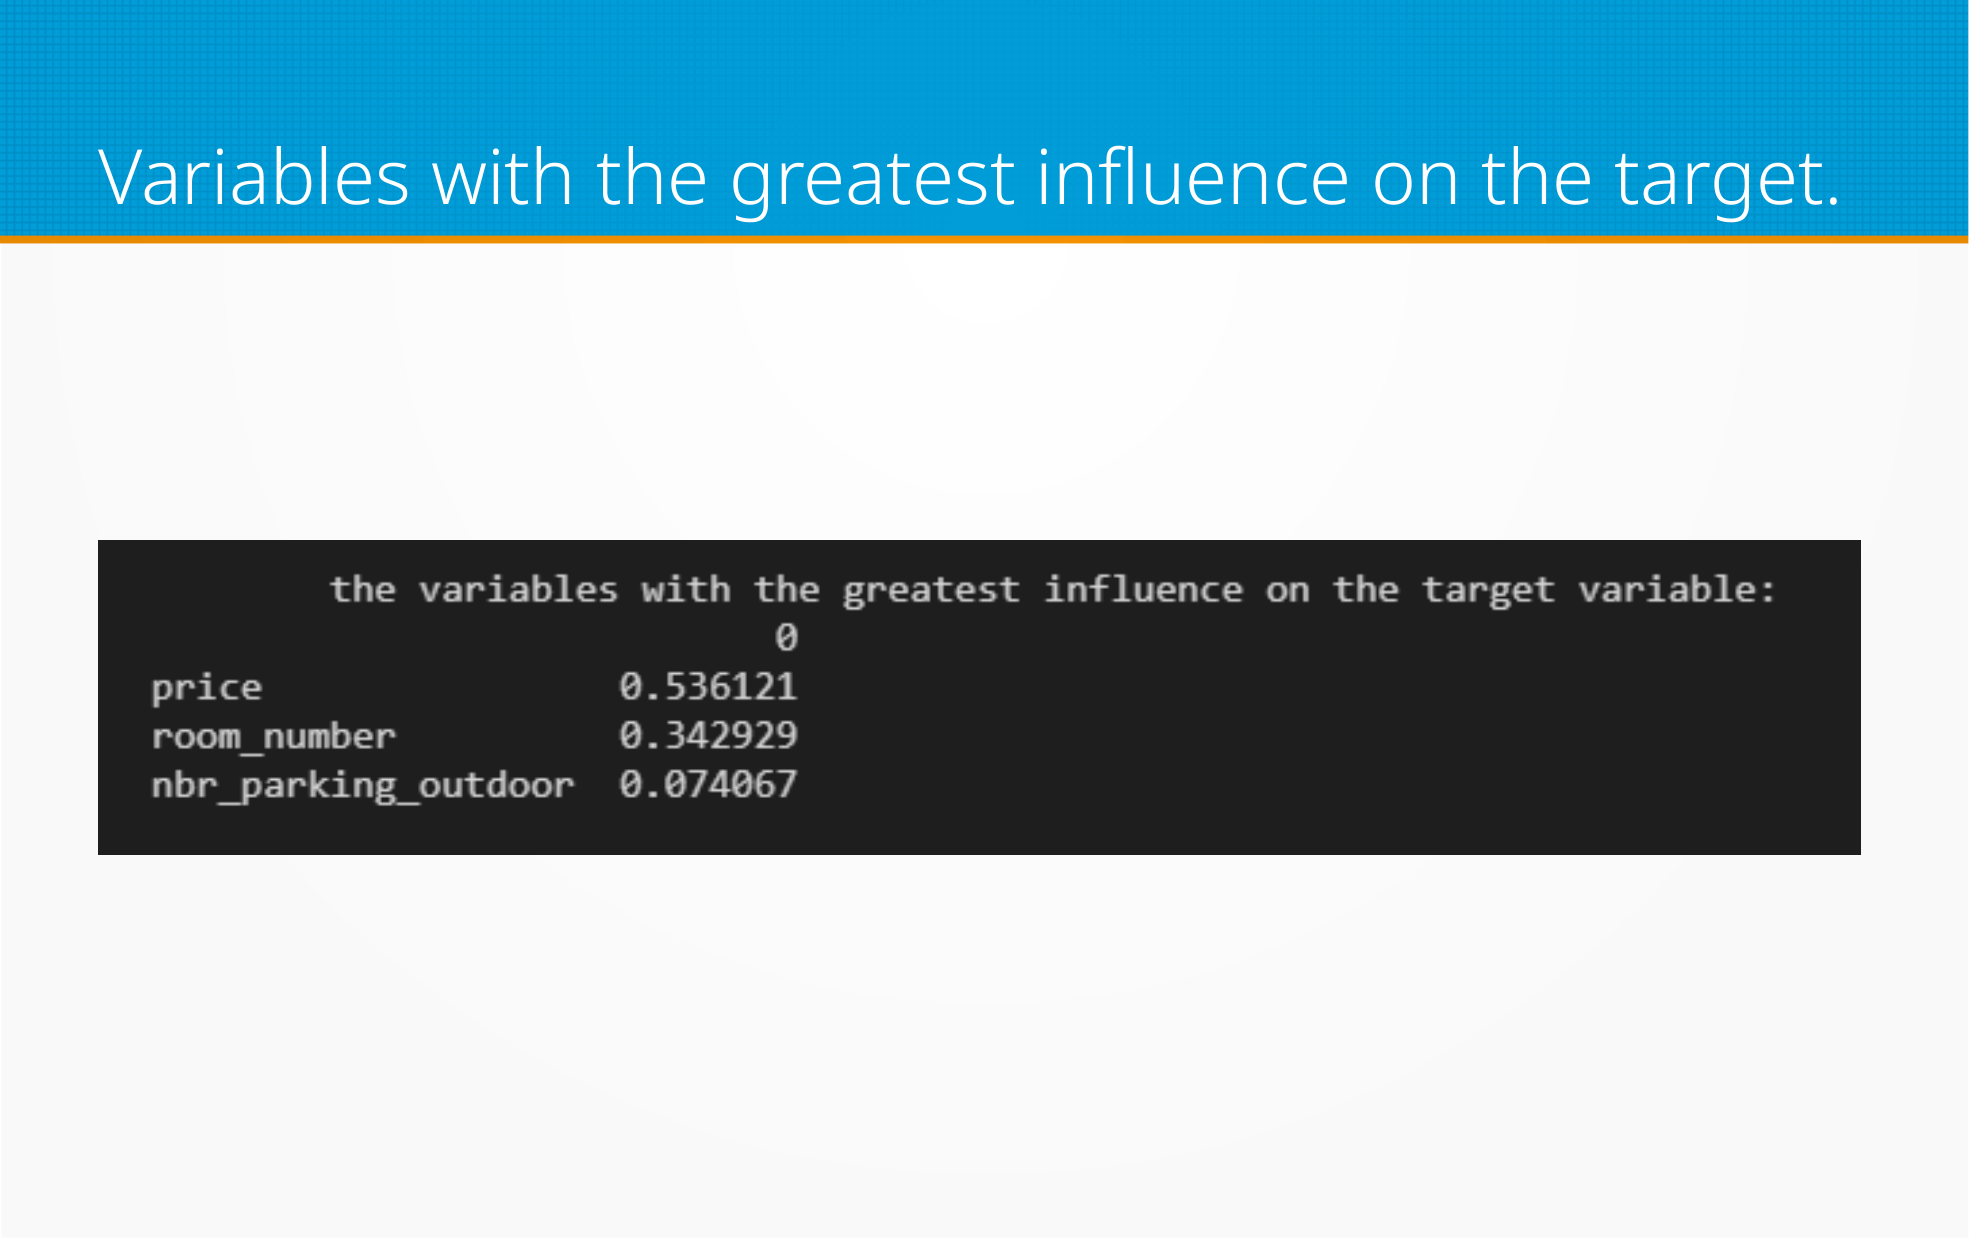

# Variables with the greatest influence on the target.